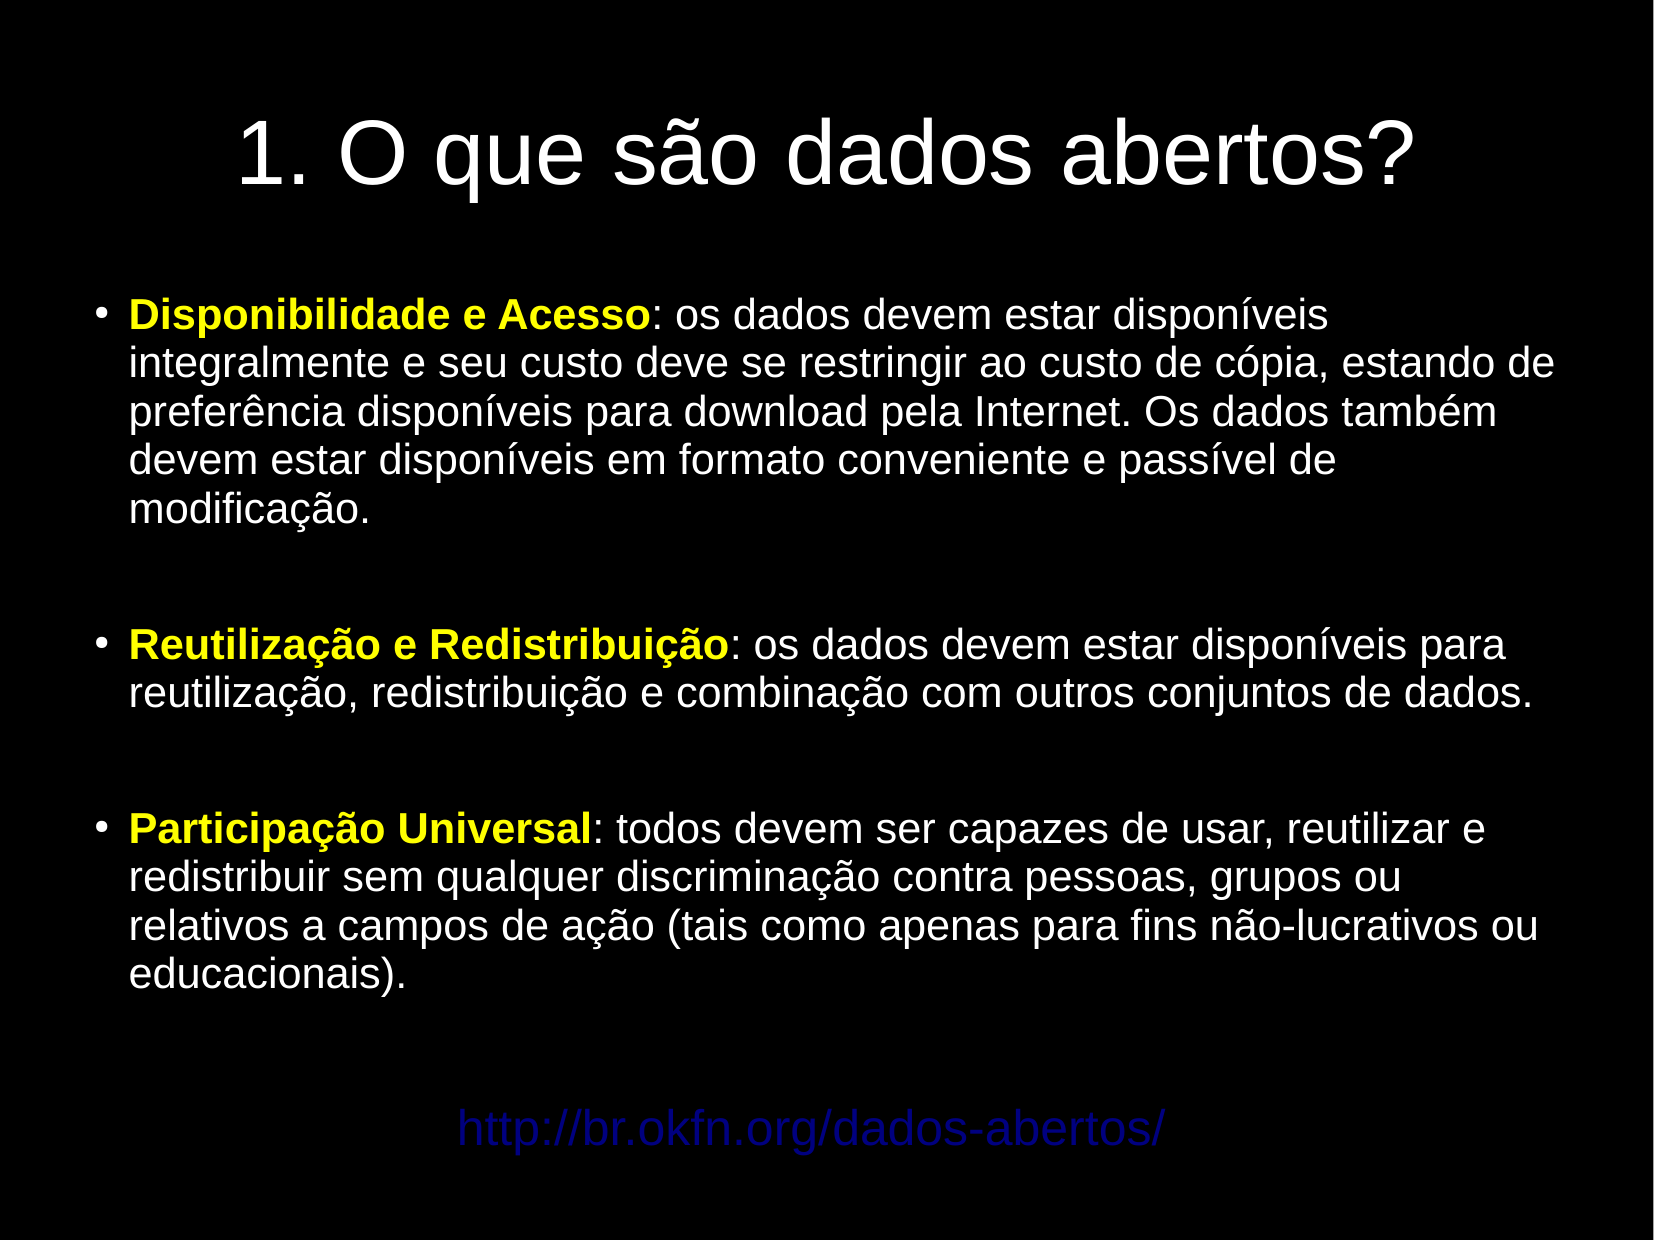

# 1. O que são dados abertos?
Disponibilidade e Acesso: os dados devem estar disponíveis integralmente e seu custo deve se restringir ao custo de cópia, estando de preferência disponíveis para download pela Internet. Os dados também devem estar disponíveis em formato conveniente e passível de modificação.
Reutilização e Redistribuição: os dados devem estar disponíveis para reutilização, redistribuição e combinação com outros conjuntos de dados.
Participação Universal: todos devem ser capazes de usar, reutilizar e redistribuir sem qualquer discriminação contra pessoas, grupos ou relativos a campos de ação (tais como apenas para fins não-lucrativos ou educacionais).
http://br.okfn.org/dados-abertos/